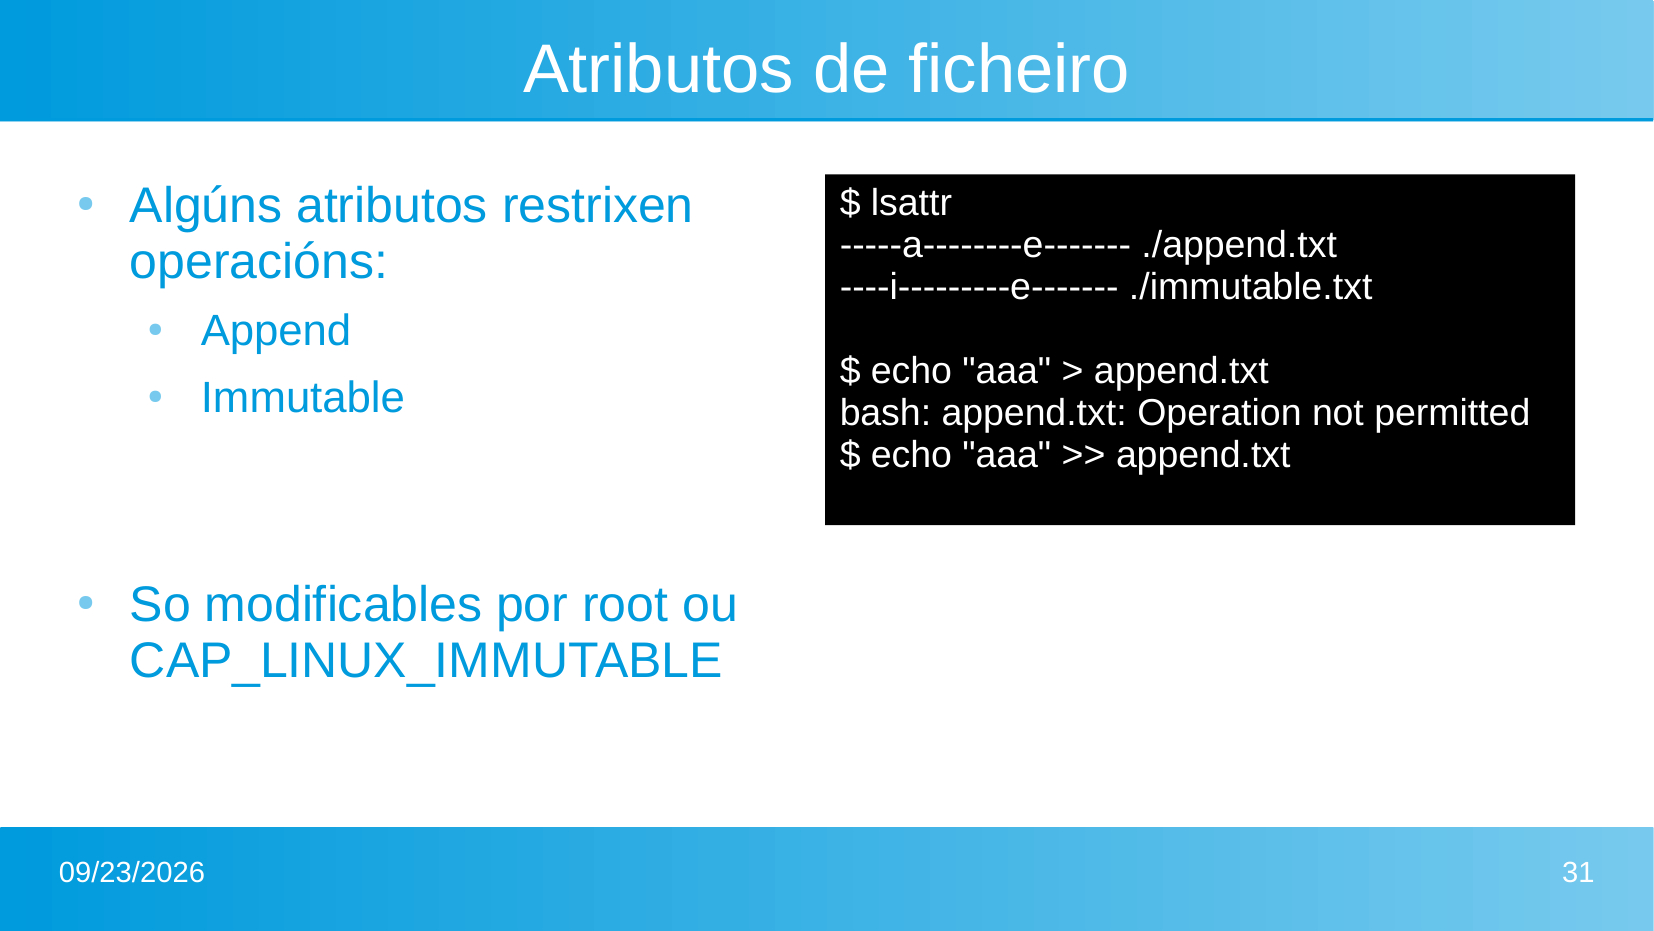

# Atributos de ficheiro
$ lsattr
-----a--------e------- ./append.txt
----i---------e------- ./immutable.txt
$ echo "aaa" > append.txt
bash: append.txt: Operation not permitted
$ echo "aaa" >> append.txt
Algúns atributos restrixen operacións:
Append
Immutable
So modificables por root ou CAP_LINUX_IMMUTABLE
31